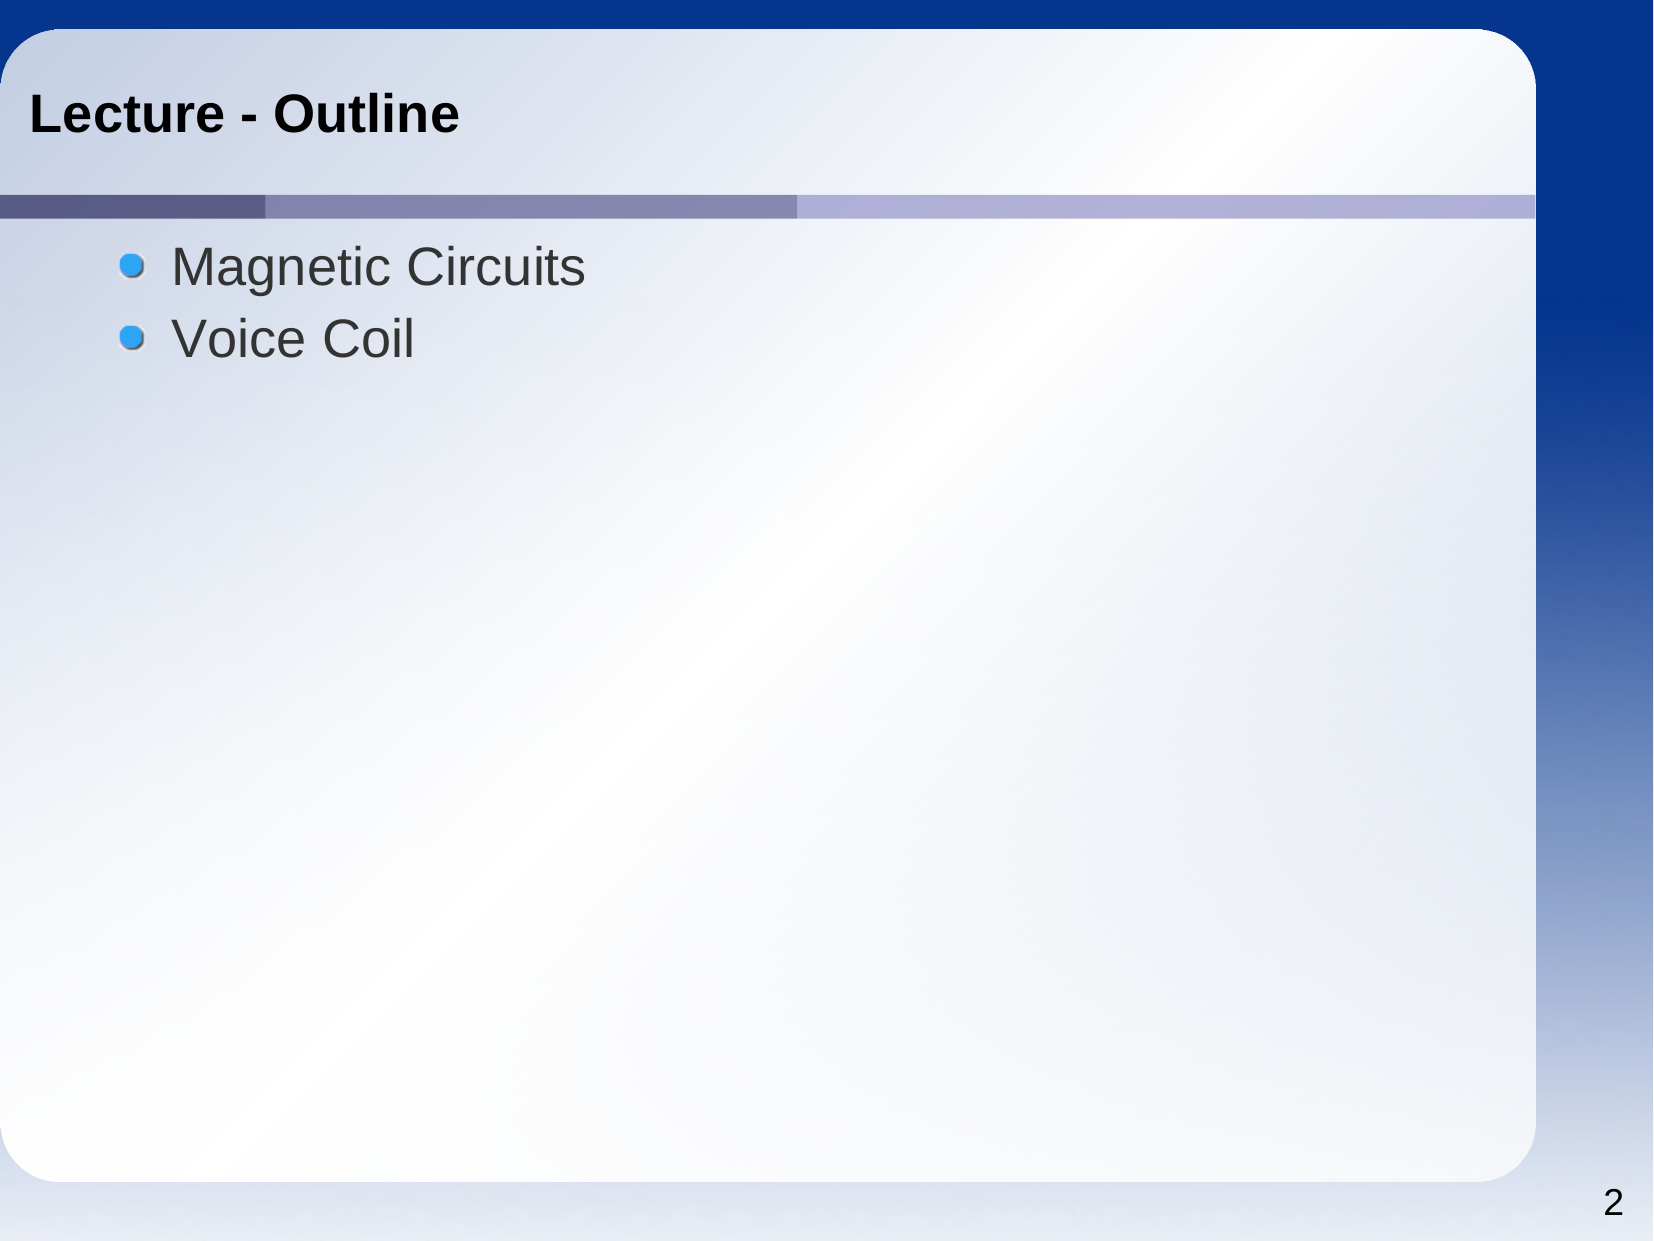

# Lecture - Outline
Magnetic Circuits
Voice Coil
2